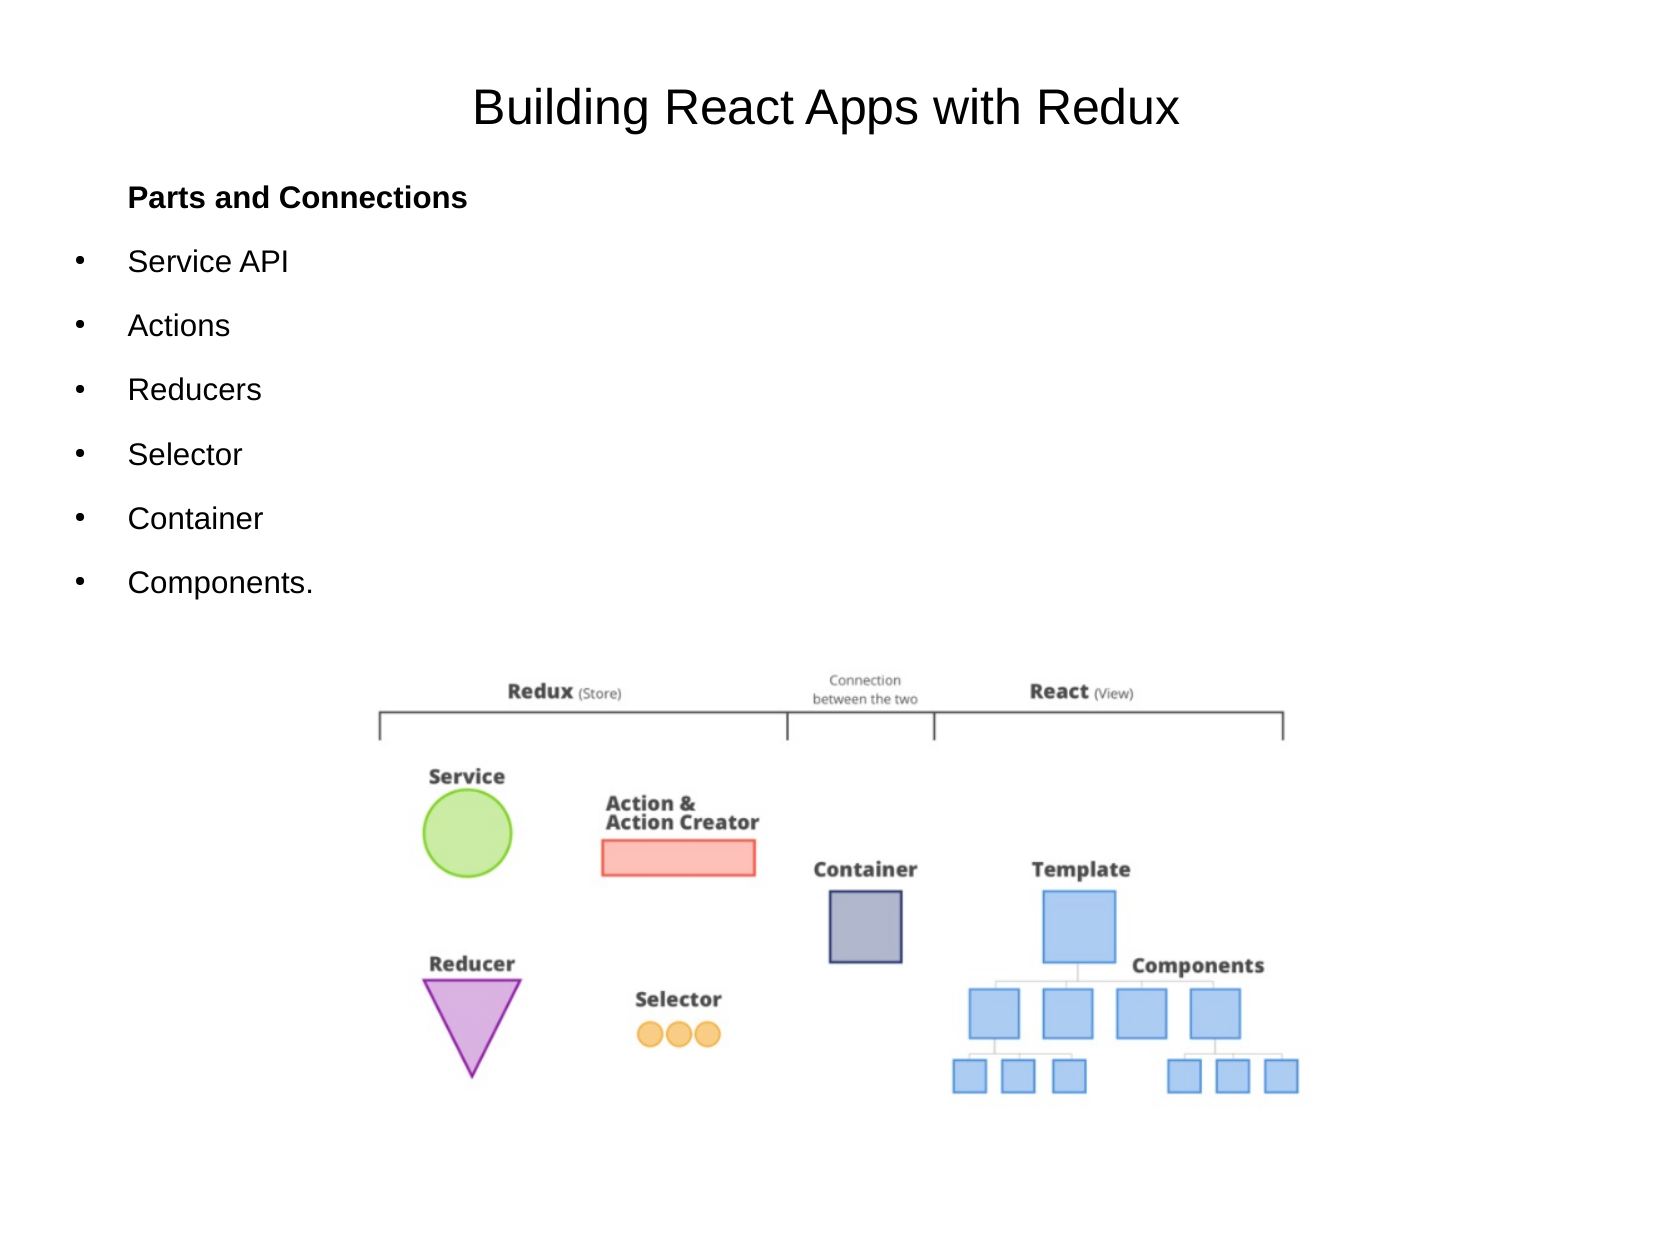

# Building React Apps with Redux
Parts and Connections
Service API
Actions
Reducers
Selector
Container
Components.